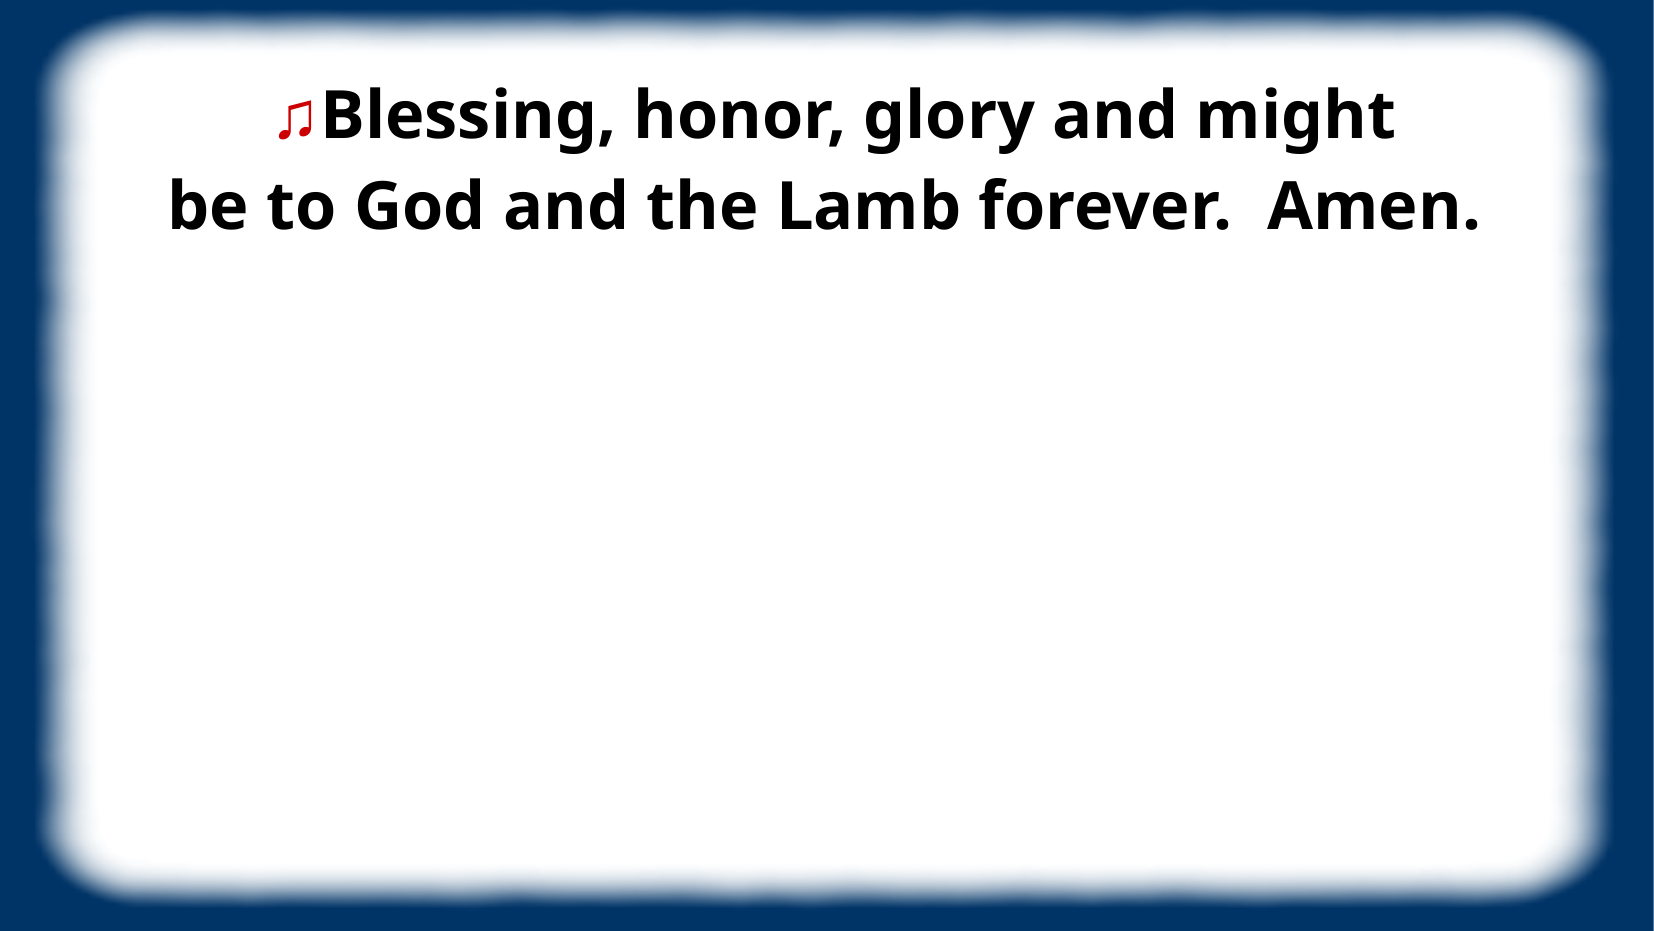

♫Blessing, honor, glory and might
be to God and the Lamb forever. Amen.